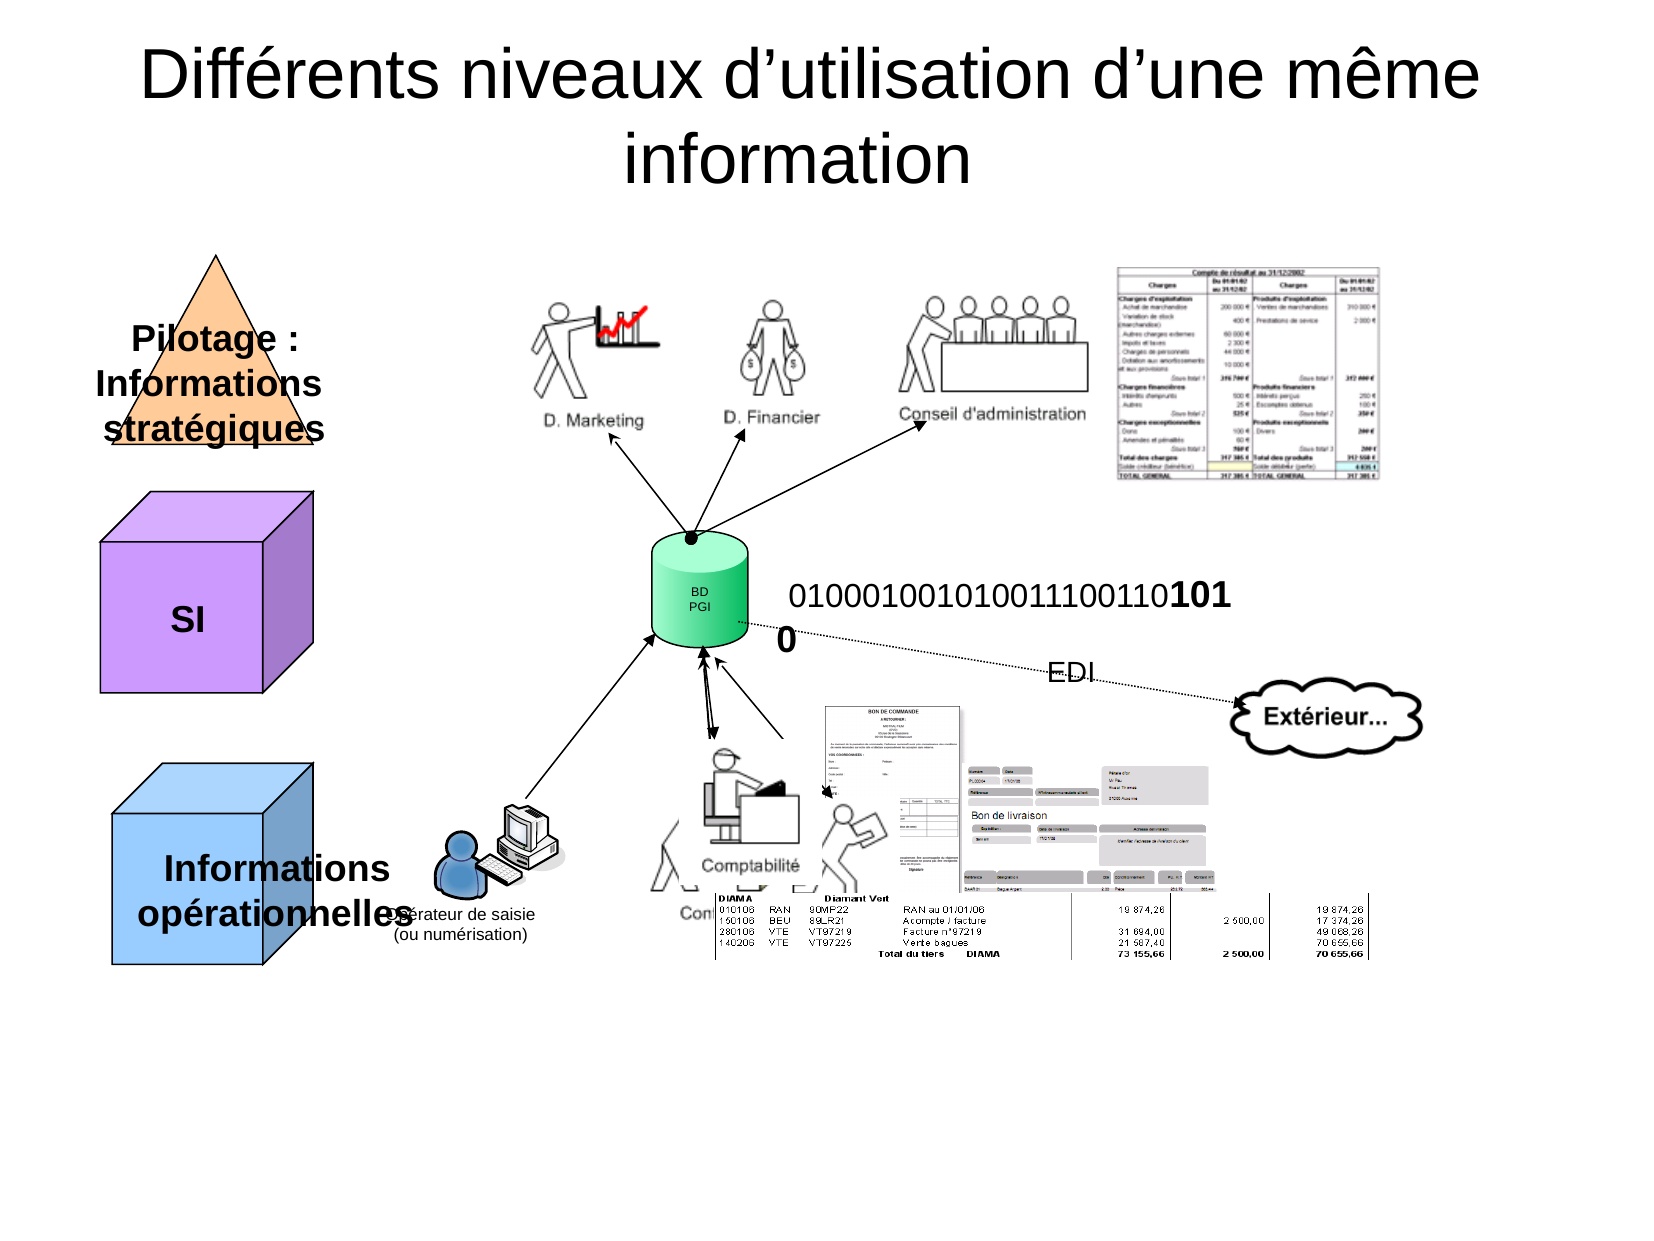

# Différents niveaux d’utilisation d’une même information
Pilotage :
Informations
stratégiques
SI
01000100101001
010001001010011100
010001001010011100110
010001001010011100110101
EDI
Informations
 opérationnelles